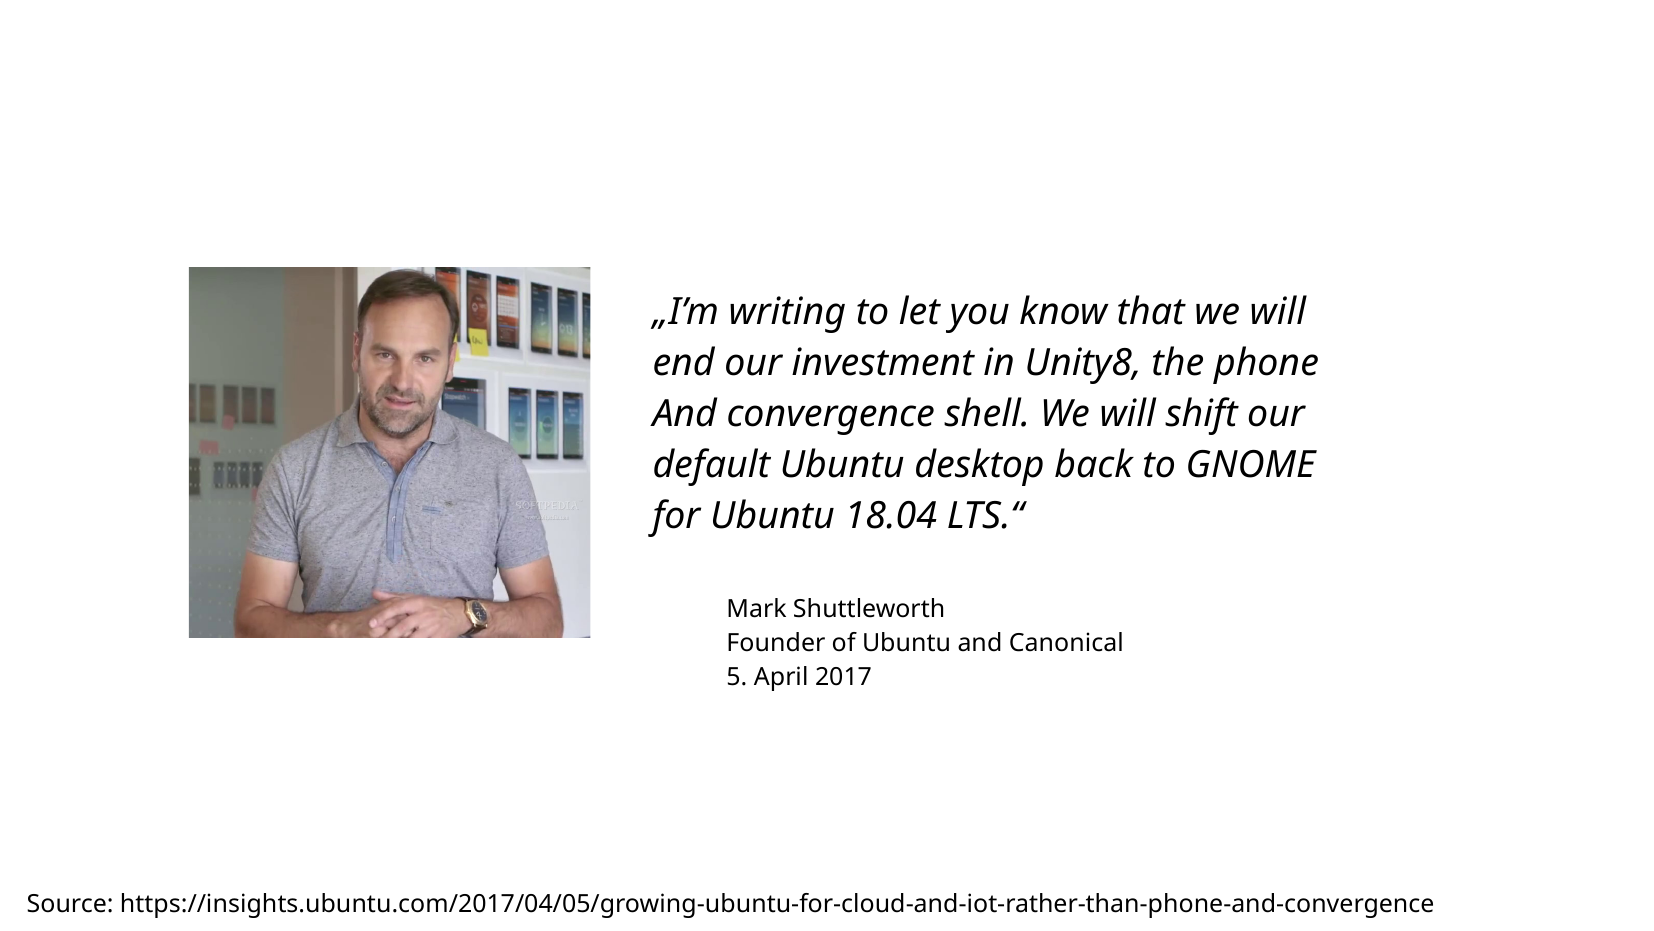

„I’m writing to let you know that we will
end our investment in Unity8, the phone
And convergence shell. We will shift our
default Ubuntu desktop back to GNOME
for Ubuntu 18.04 LTS.“
	Mark Shuttleworth
	Founder of Ubuntu and Canonical
	5. April 2017
Source: https://insights.ubuntu.com/2017/04/05/growing-ubuntu-for-cloud-and-iot-rather-than-phone-and-convergence